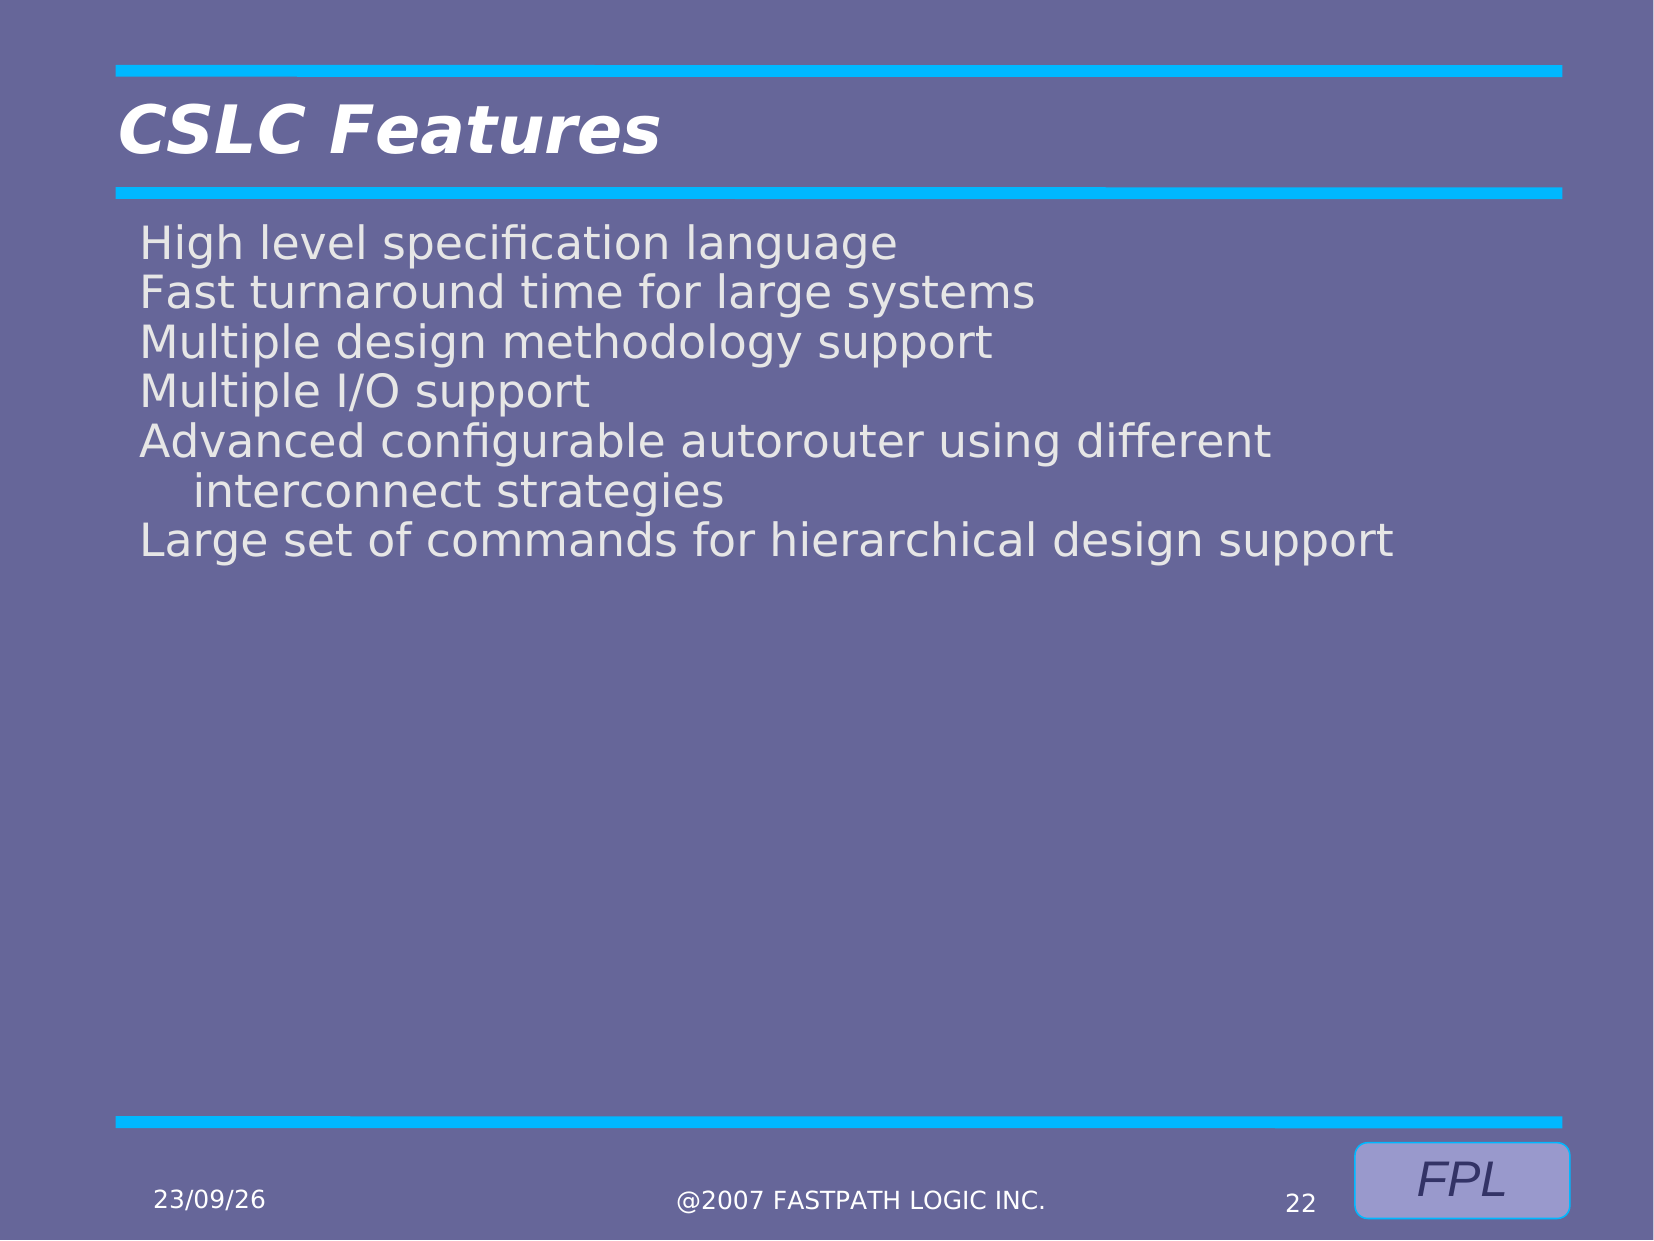

# CSLC Features
High level specification language
Fast turnaround time for large systems
Multiple design methodology support
Multiple I/O support
Advanced configurable autorouter using different interconnect strategies
Large set of commands for hierarchical design support
22